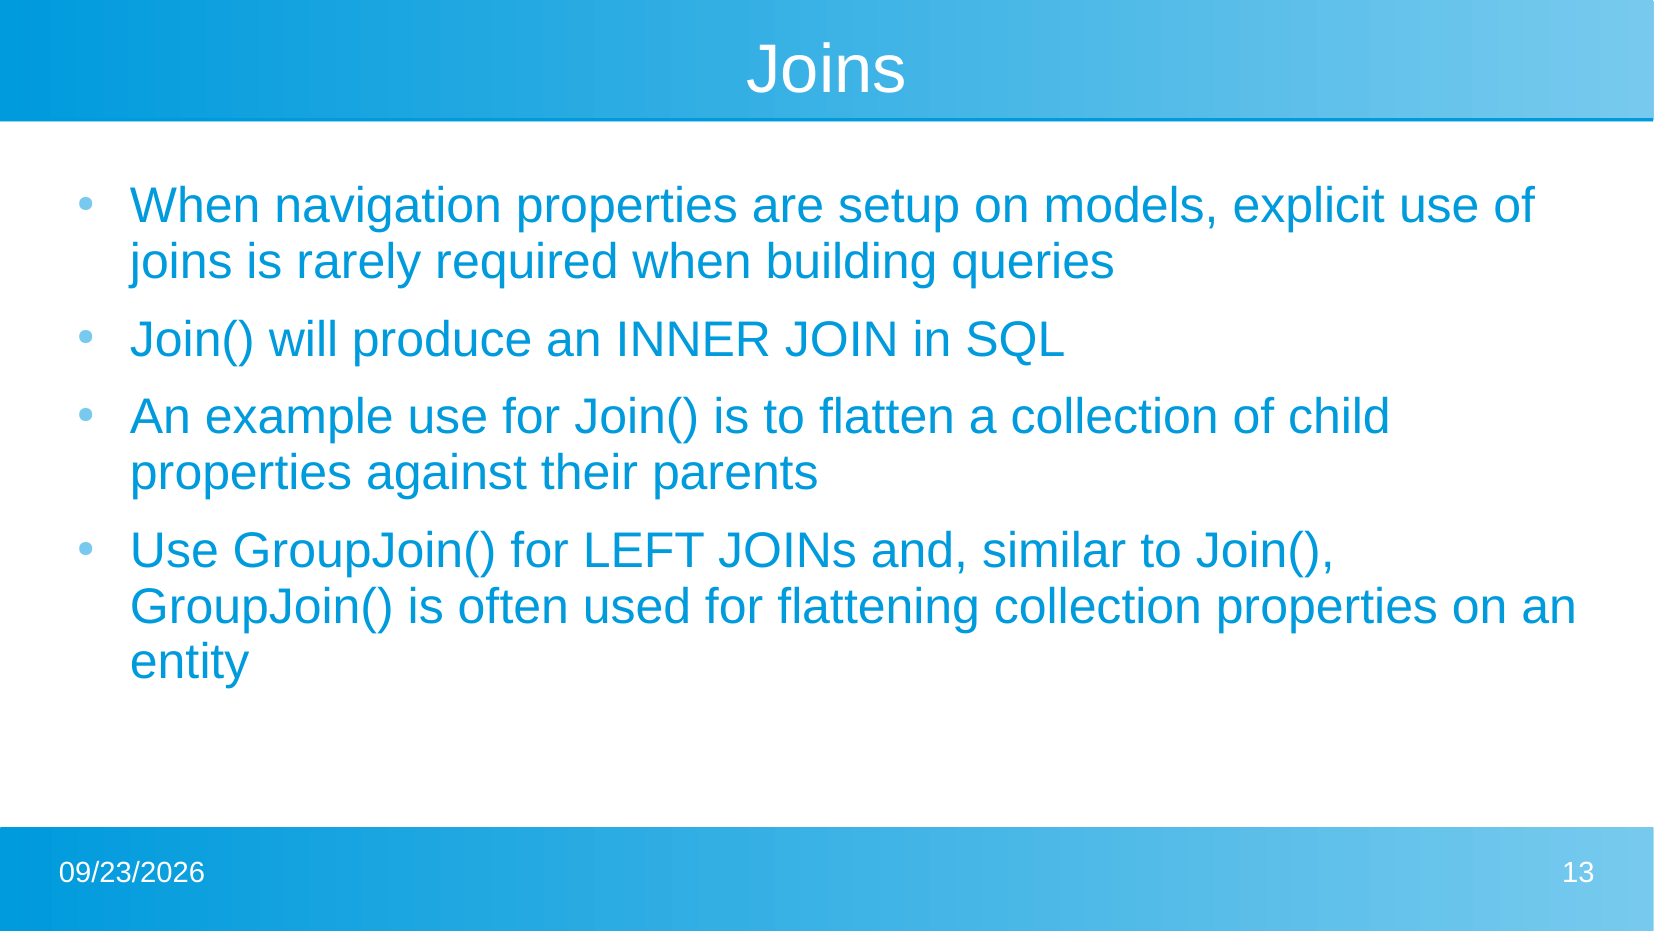

# Joins
When navigation properties are setup on models, explicit use of joins is rarely required when building queries
Join() will produce an INNER JOIN in SQL
An example use for Join() is to flatten a collection of child properties against their parents
Use GroupJoin() for LEFT JOINs and, similar to Join(), GroupJoin() is often used for flattening collection properties on an entity
13